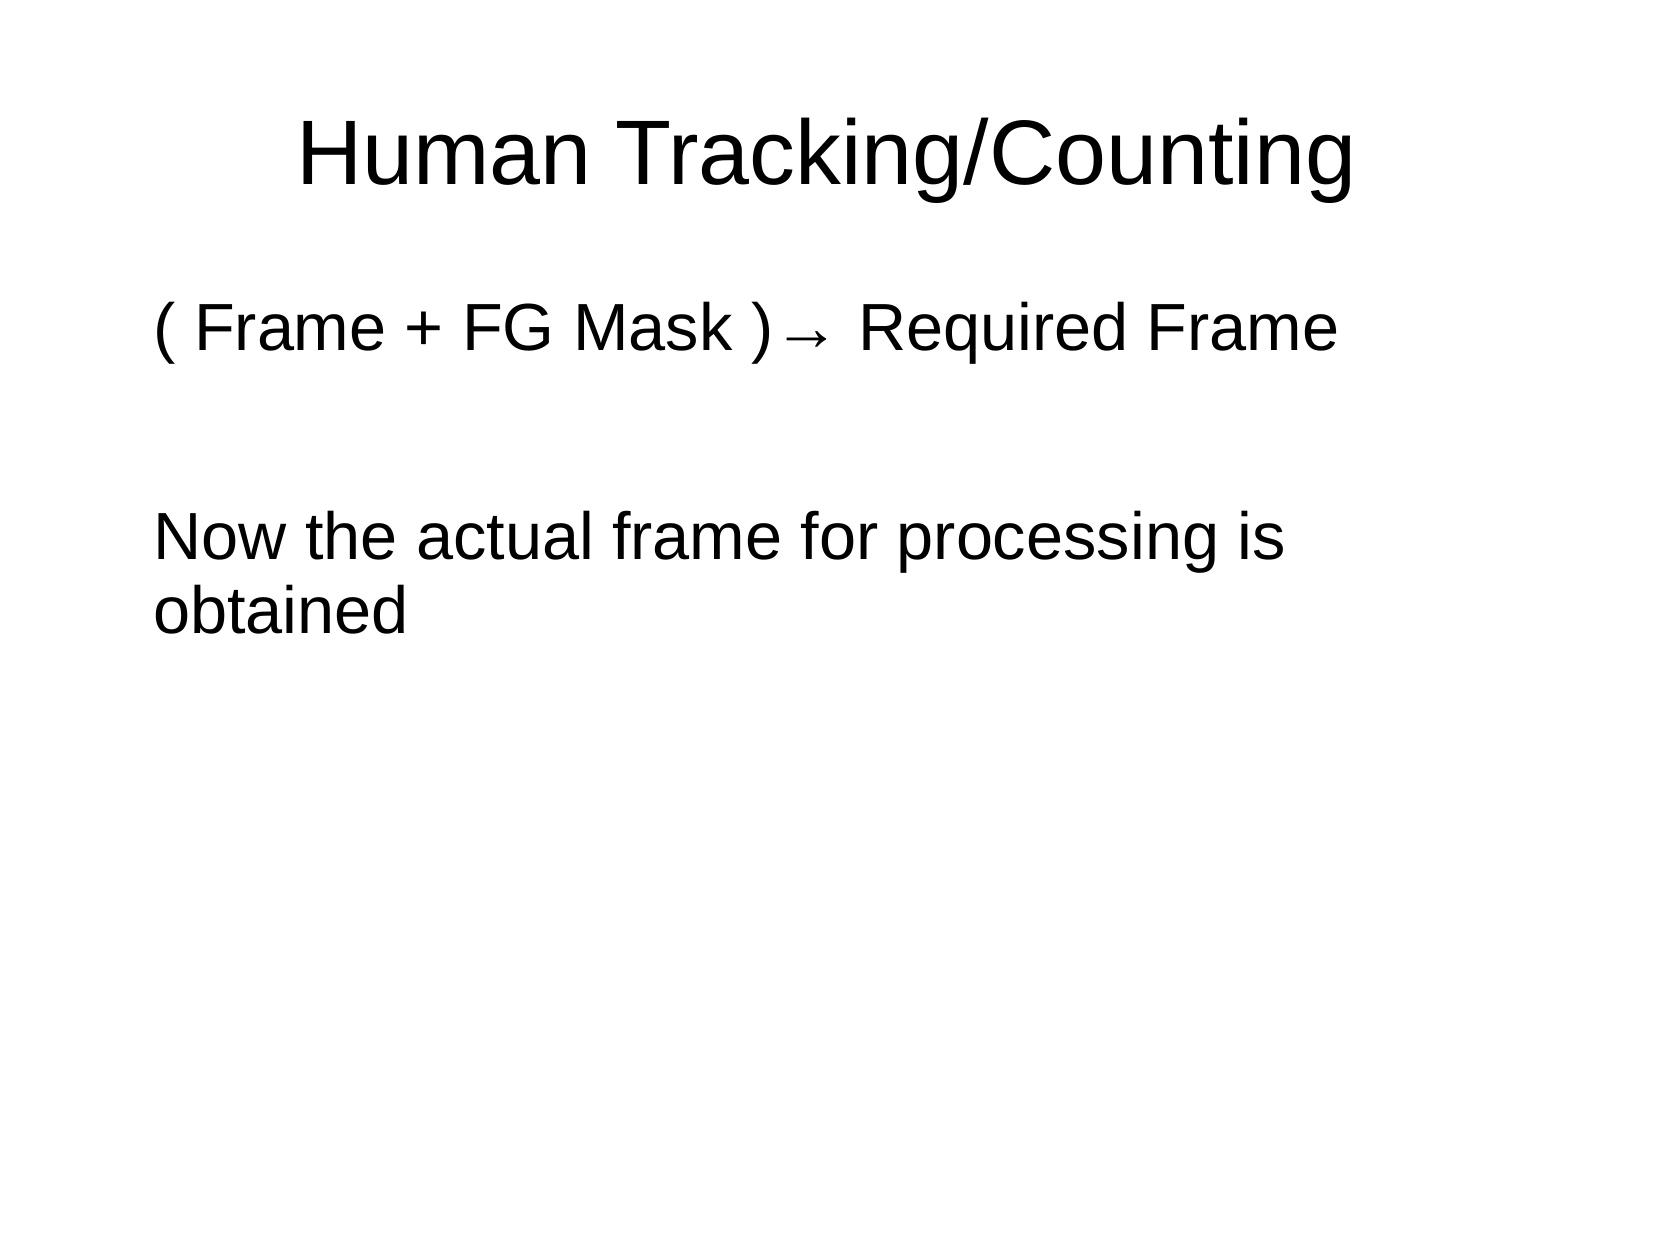

# Human Tracking/Counting
( Frame + FG Mask )→ Required Frame
Now the actual frame for processing is obtained